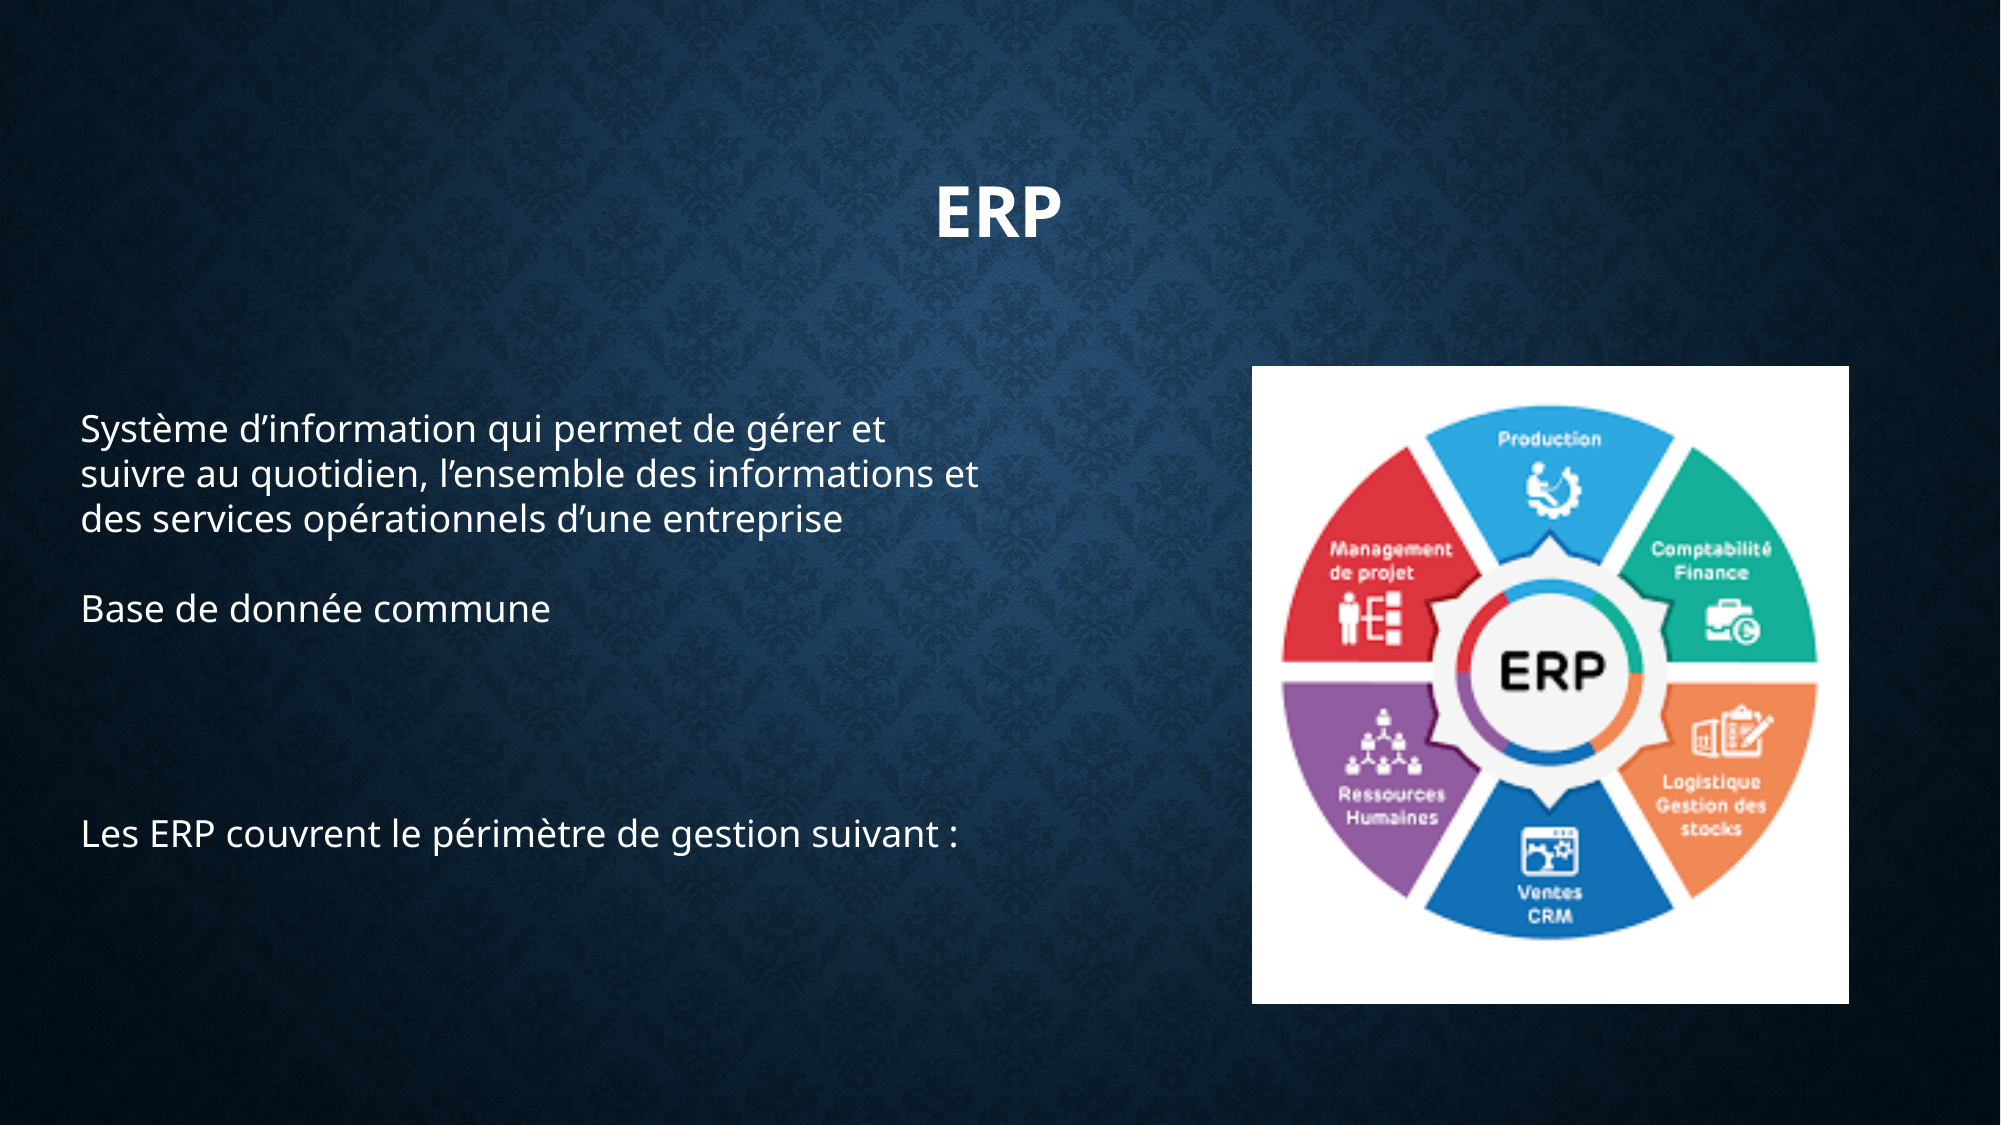

# ERP
Système d’information qui permet de gérer et suivre au quotidien, l’ensemble des informations et des services opérationnels d’une entreprise
Base de donnée commune
Les ERP couvrent le périmètre de gestion suivant :